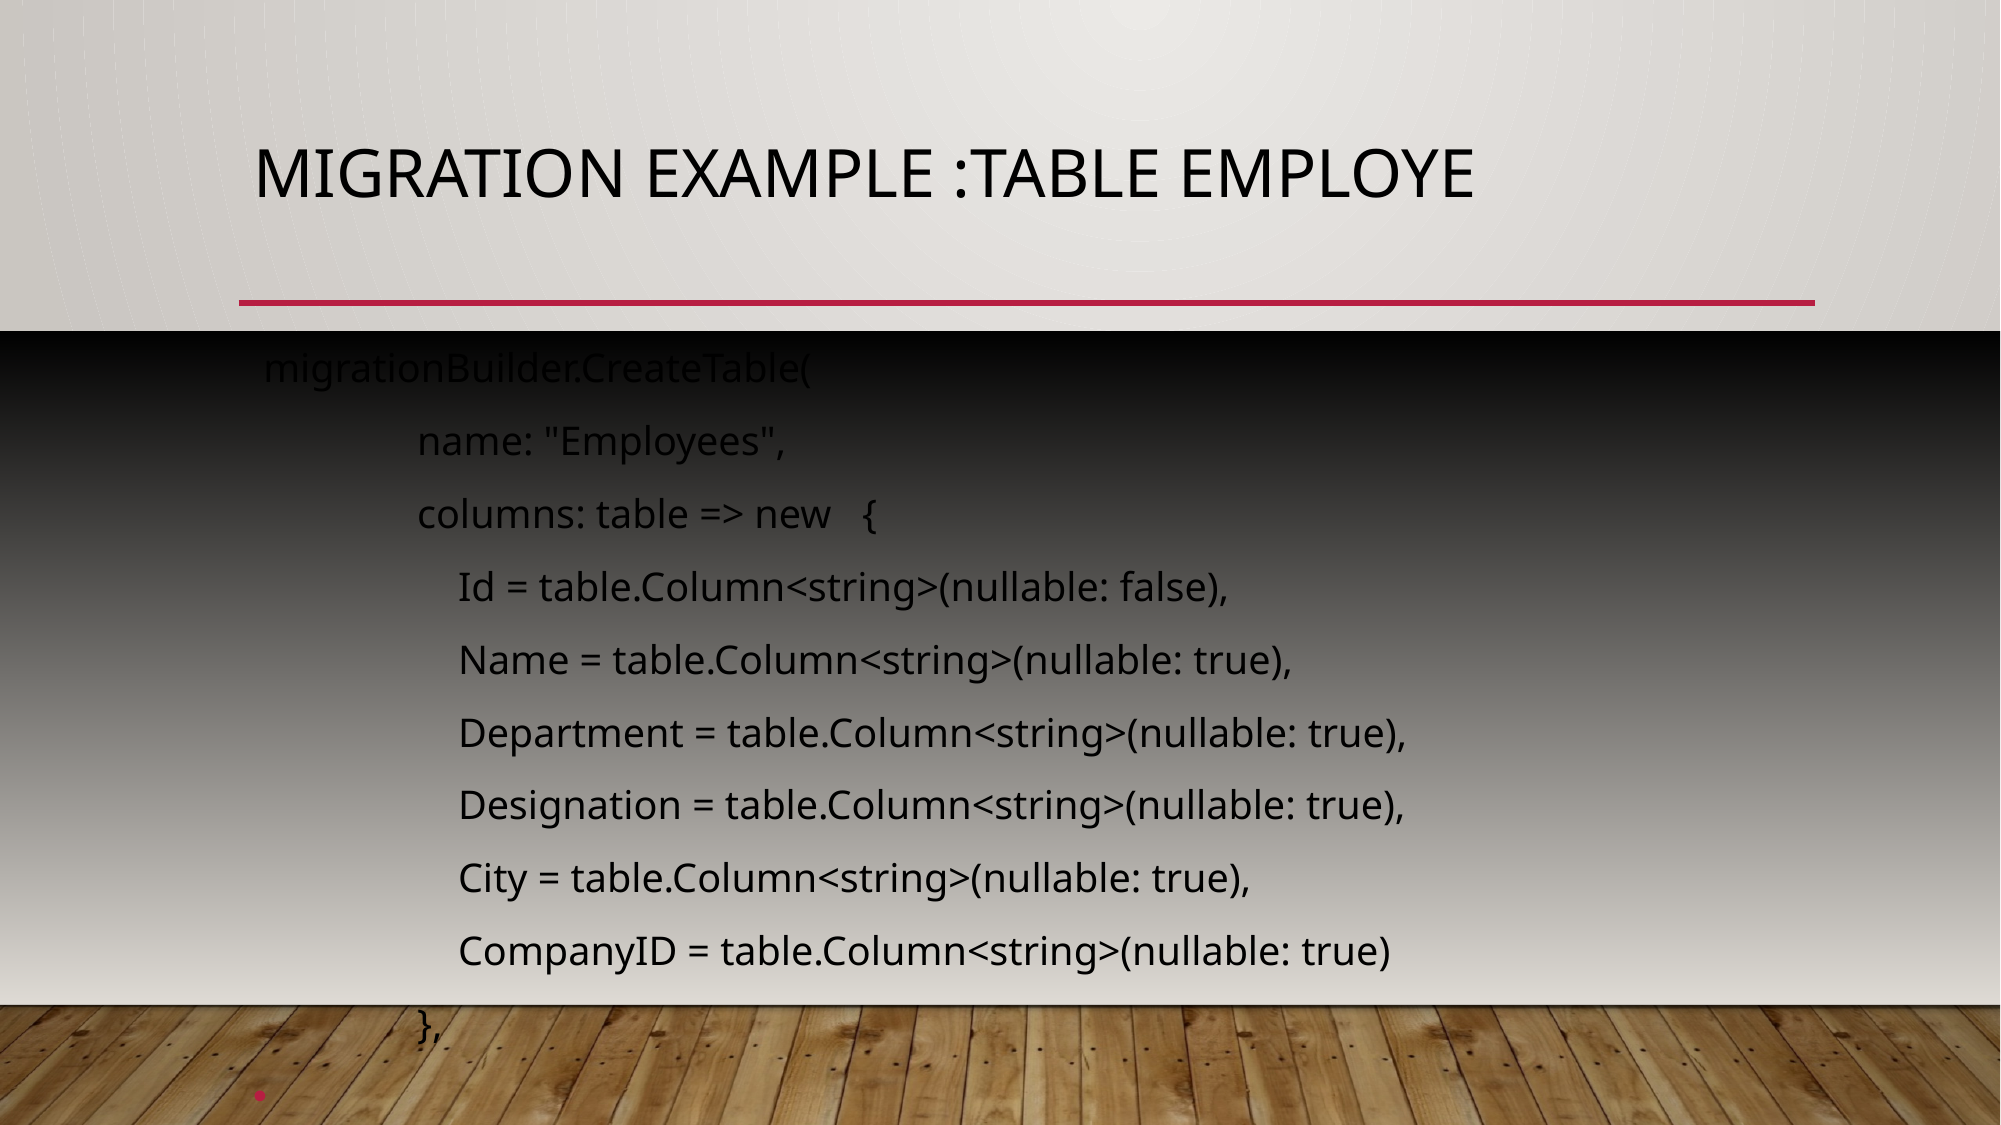

# Migration Example :Table Employe
 migrationBuilder.CreateTable(
 name: "Employees",
 columns: table => new {
 Id = table.Column<string>(nullable: false),
 Name = table.Column<string>(nullable: true),
 Department = table.Column<string>(nullable: true),
 Designation = table.Column<string>(nullable: true),
 City = table.Column<string>(nullable: true),
 CompanyID = table.Column<string>(nullable: true)
 },